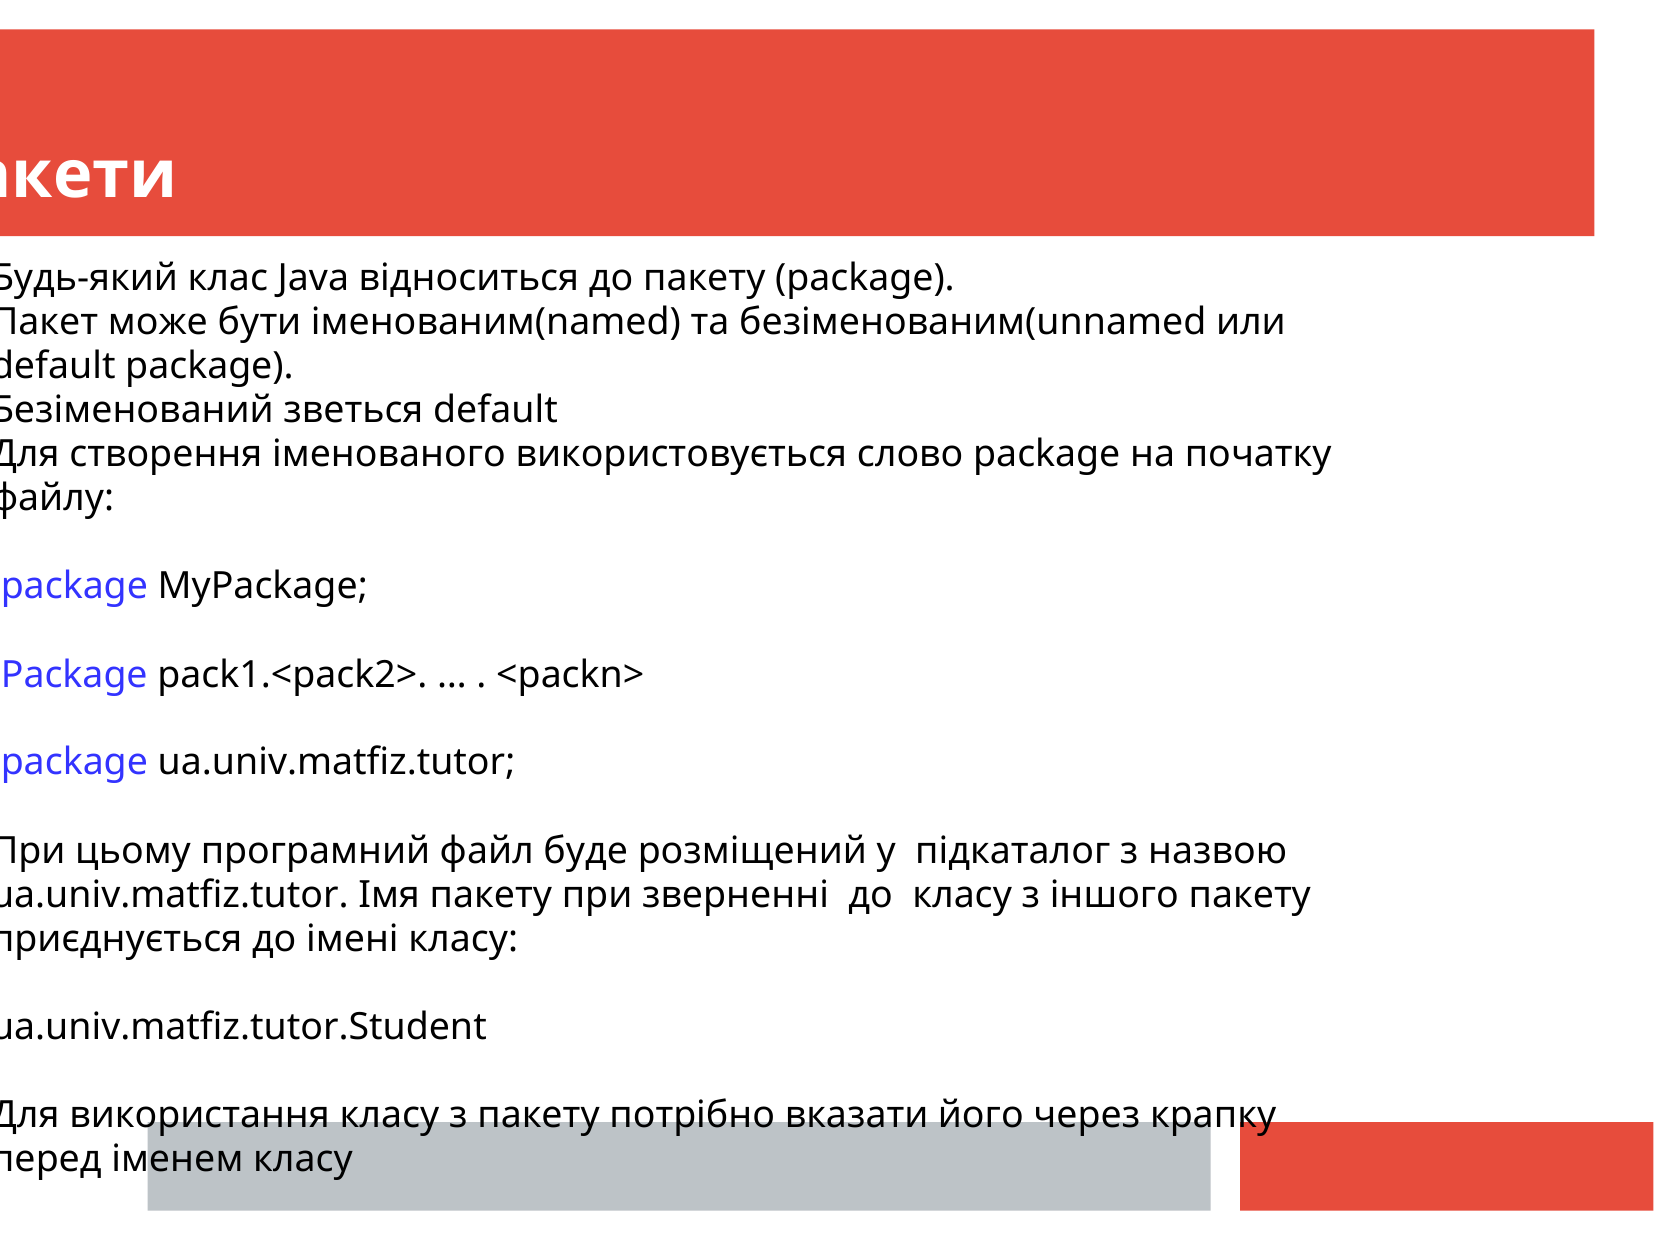

Пакети
Будь-який клас Java відноситься до пакету (package).
Пакет може бути іменованим(named) та безіменованим(unnamed или default package).
Безіменований зветься default
Для створення іменованого використовується слово package на початку файлу:
 package MyPackage;
 Package pack1.<pack2>. … . <packn>
 package ua.univ.matfiz.tutor;
При цьому програмний файл буде розміщений у підкаталог з назвою ua.univ.matfiz.tutor. Імя пакету при зверненні до класу з іншого пакету приєднується до імені класу:
ua.univ.matfiz.tutor.Student
Для використання класу з пакету потрібно вказати його через крапку перед іменем класу